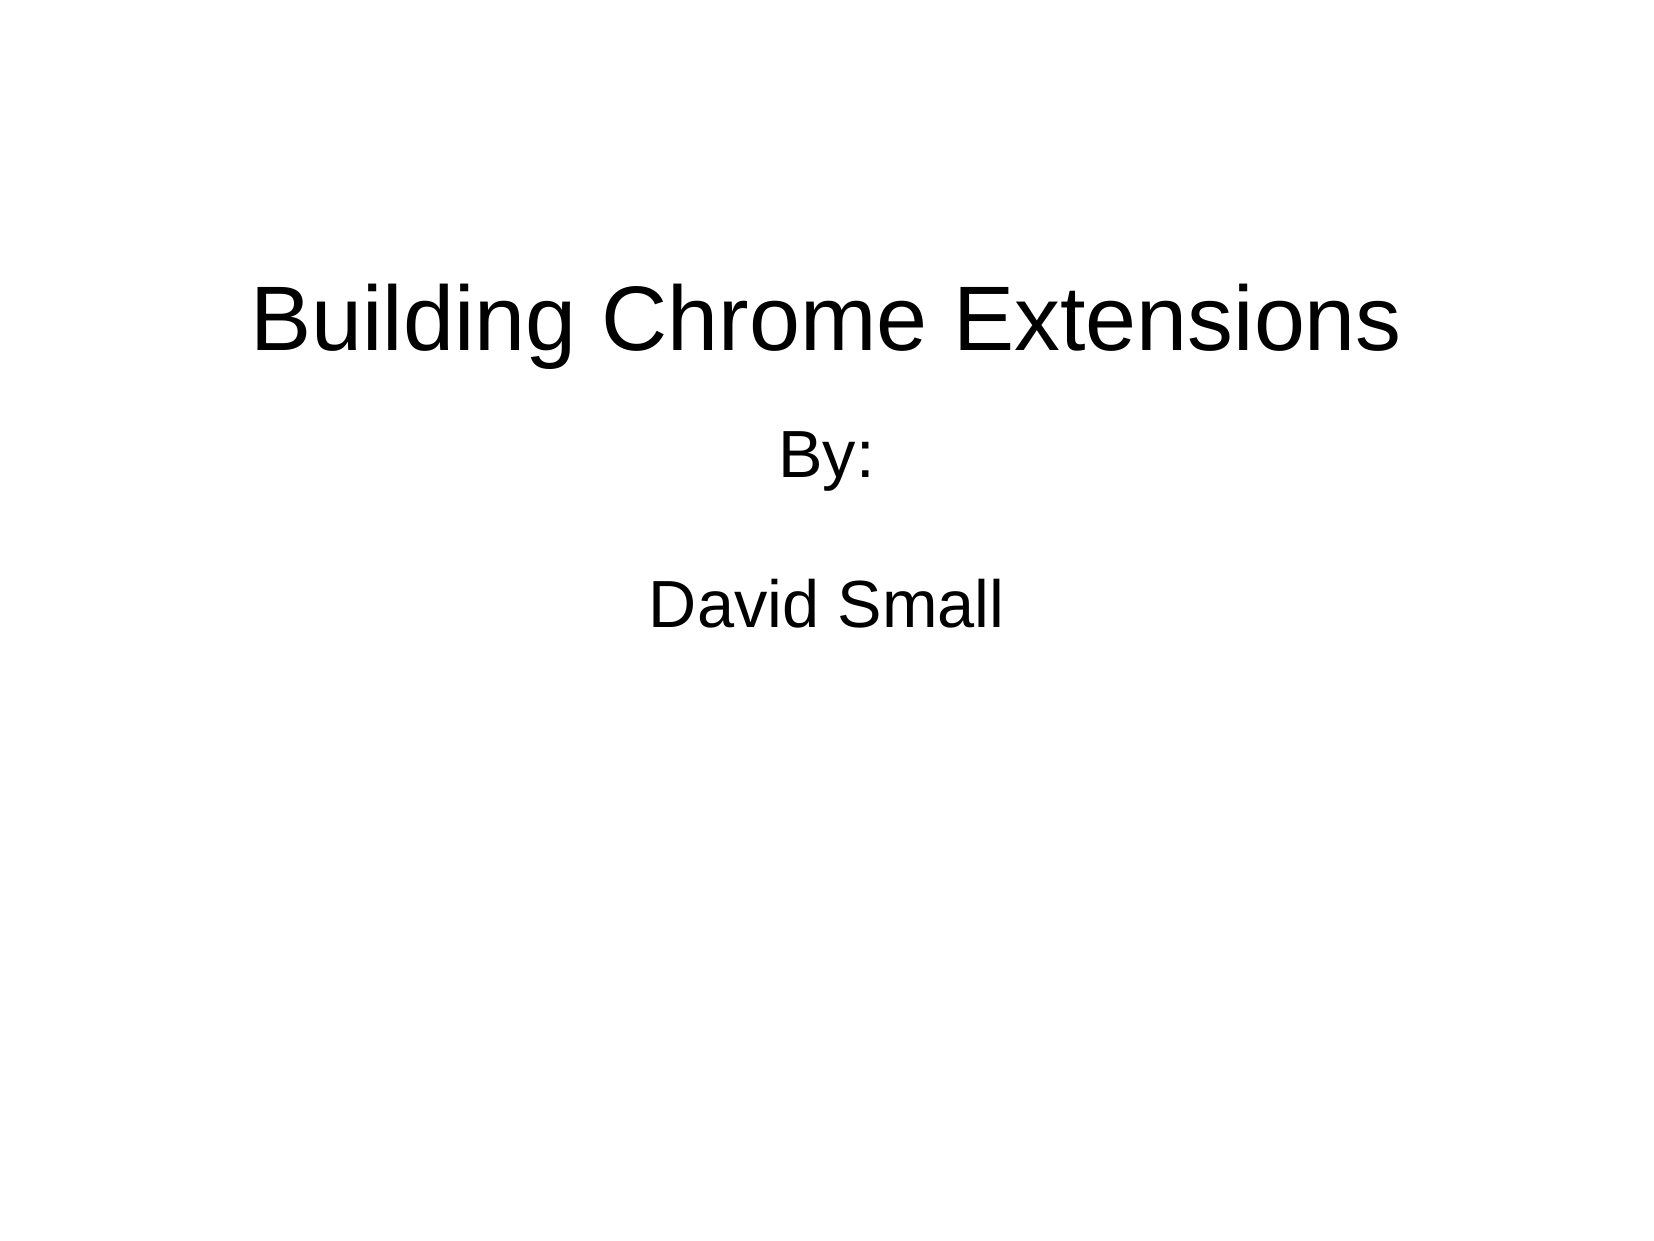

By:
David Small
# Building Chrome Extensions